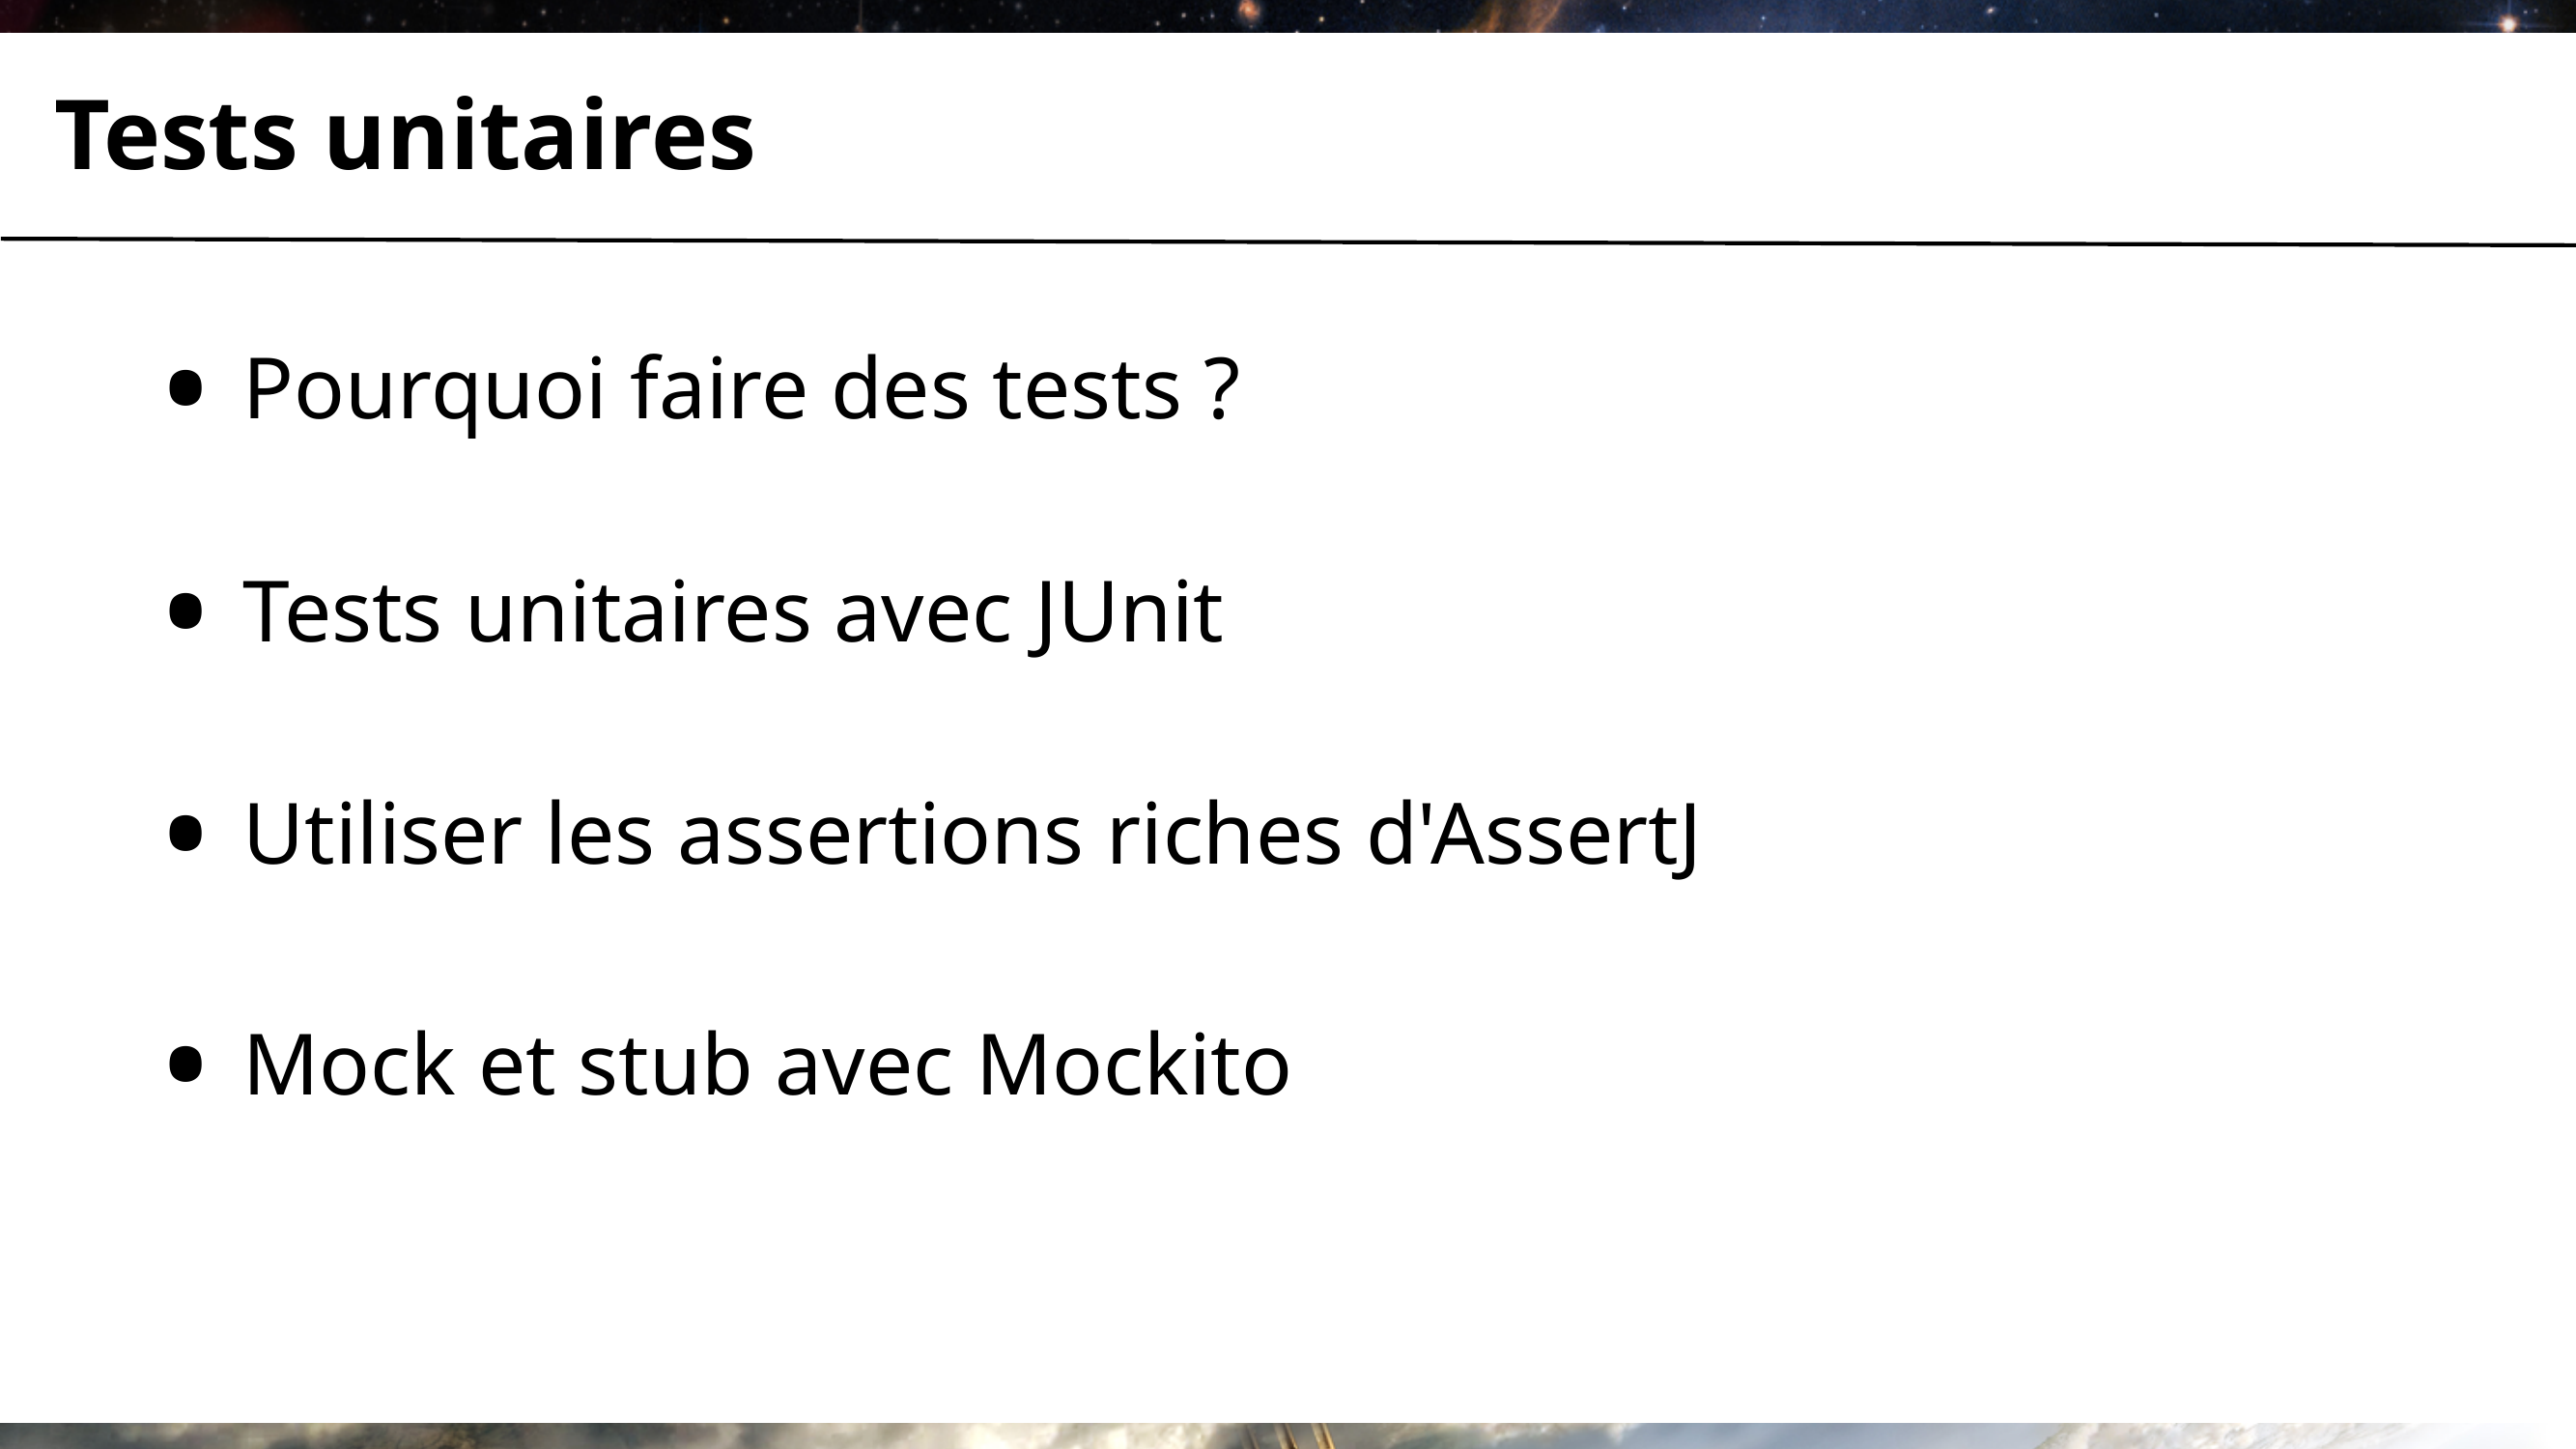

# Tests unitaires
Pourquoi faire des tests ?
Tests unitaires avec JUnit
Utiliser les assertions riches d'AssertJ
Mock et stub avec Mockito